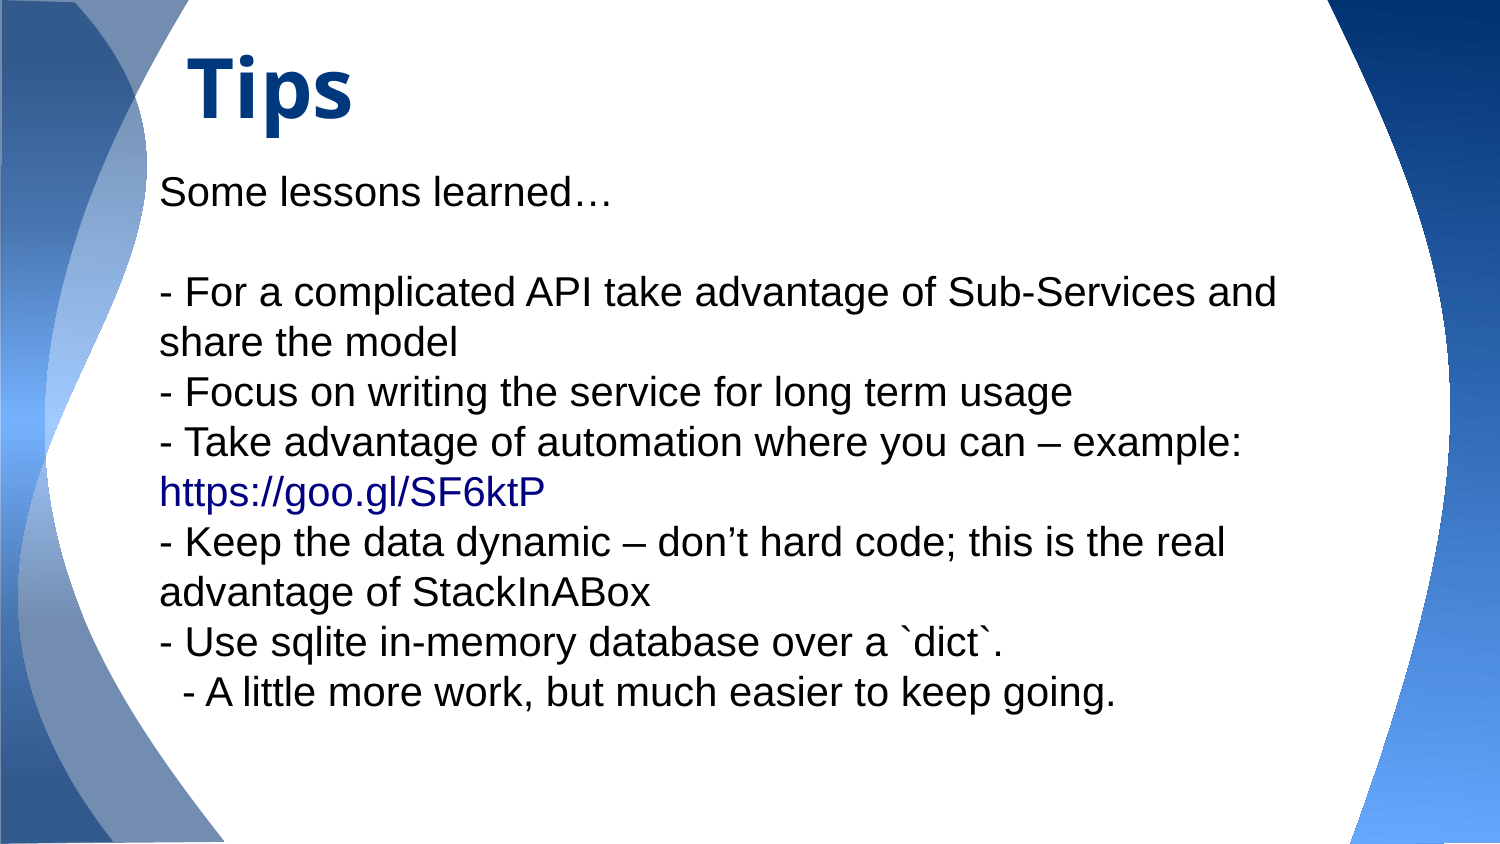

Tips
# Some lessons learned… - For a complicated API take advantage of Sub-Services and share the model - Focus on writing the service for long term usage - Take advantage of automation where you can – example: https://goo.gl/SF6ktP - Keep the data dynamic – don’t hard code; this is the real advantage of StackInABox - Use sqlite in-memory database over a `dict`. - A little more work, but much easier to keep going.